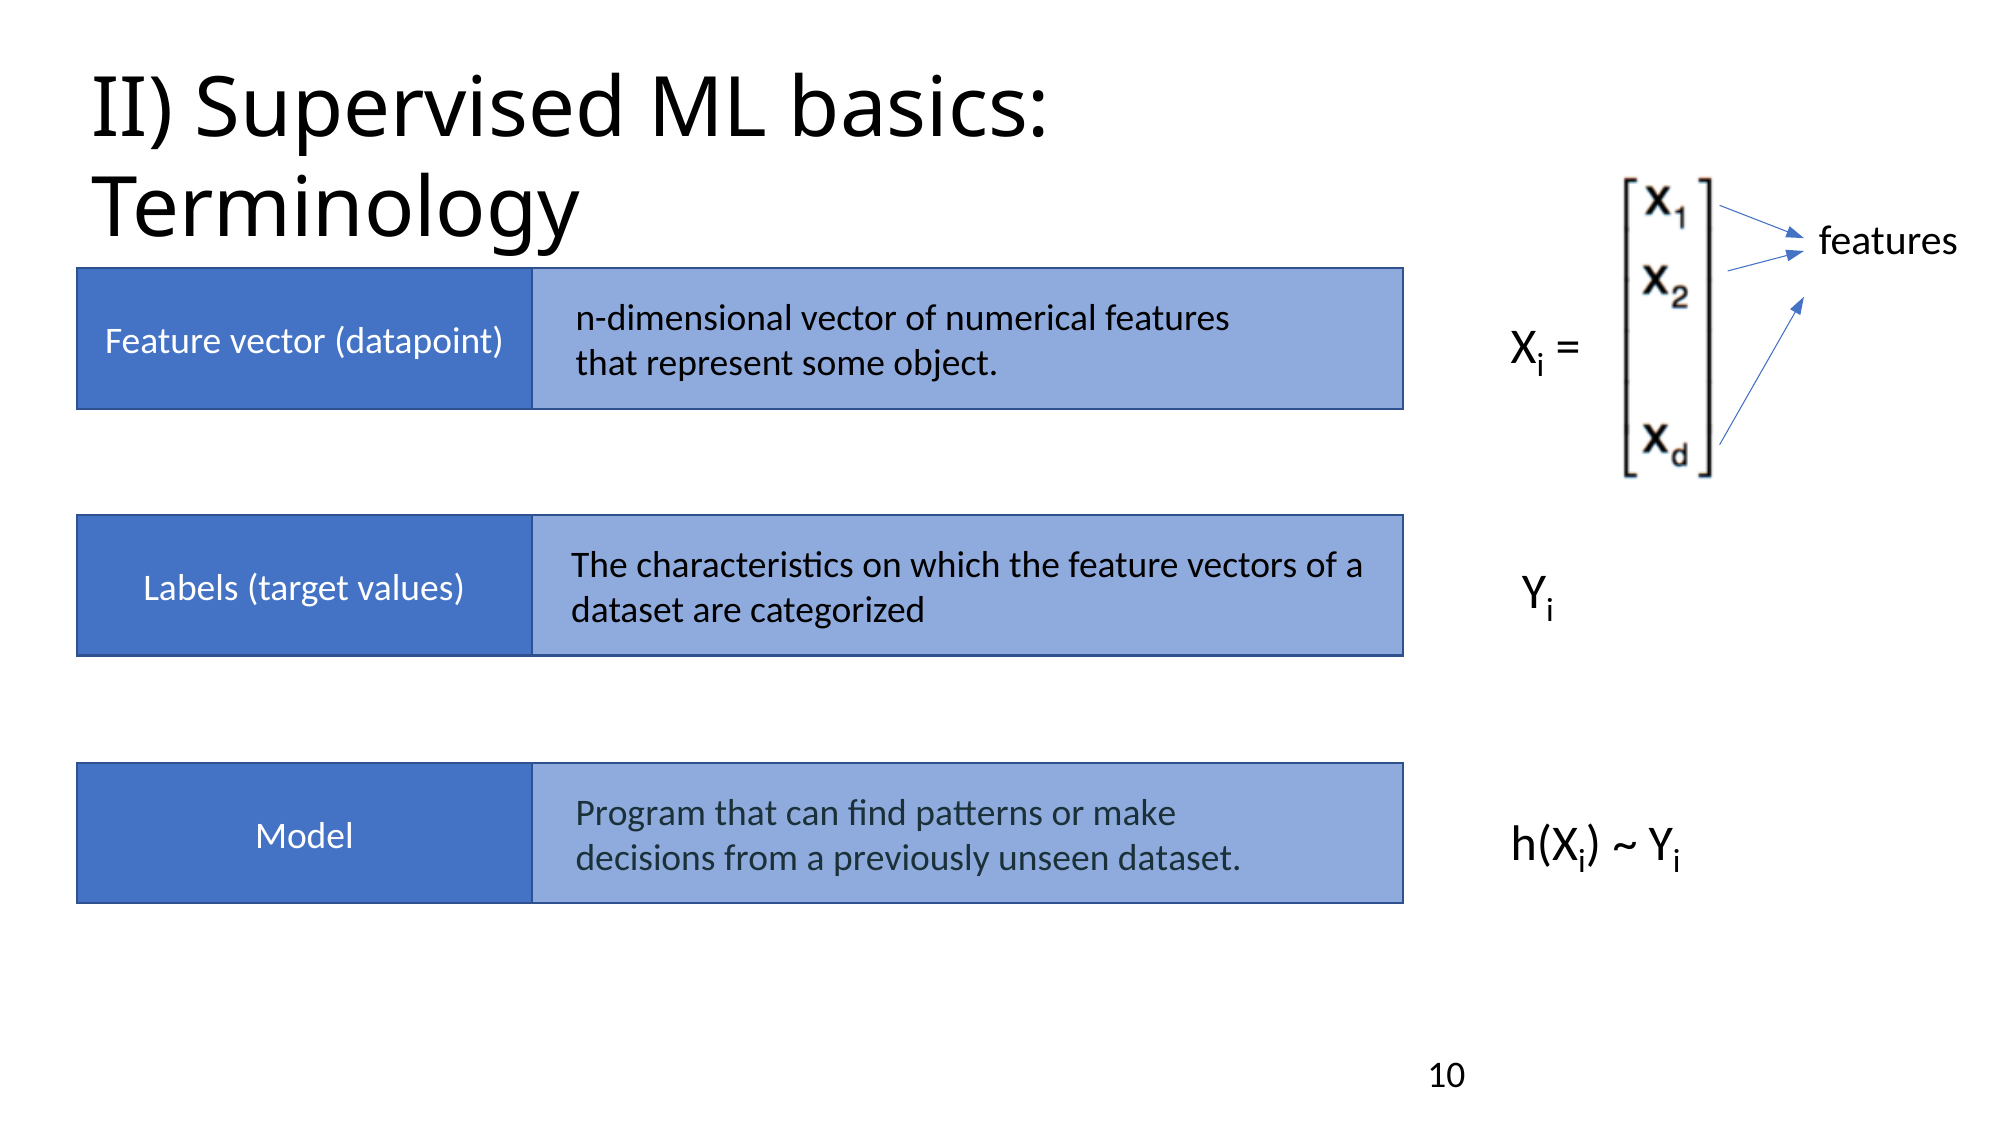

II) Supervised ML basics: Terminology
features
Feature vector (datapoint)
n-dimensional vector of numerical features
that represent some object.
Xi =
Labels (target values)
The characteristics on which the feature vectors of a dataset are categorized
 Yi
Model
Program that can find patterns or make decisions from a previously unseen dataset.
h(Xi) ~ Yi
7